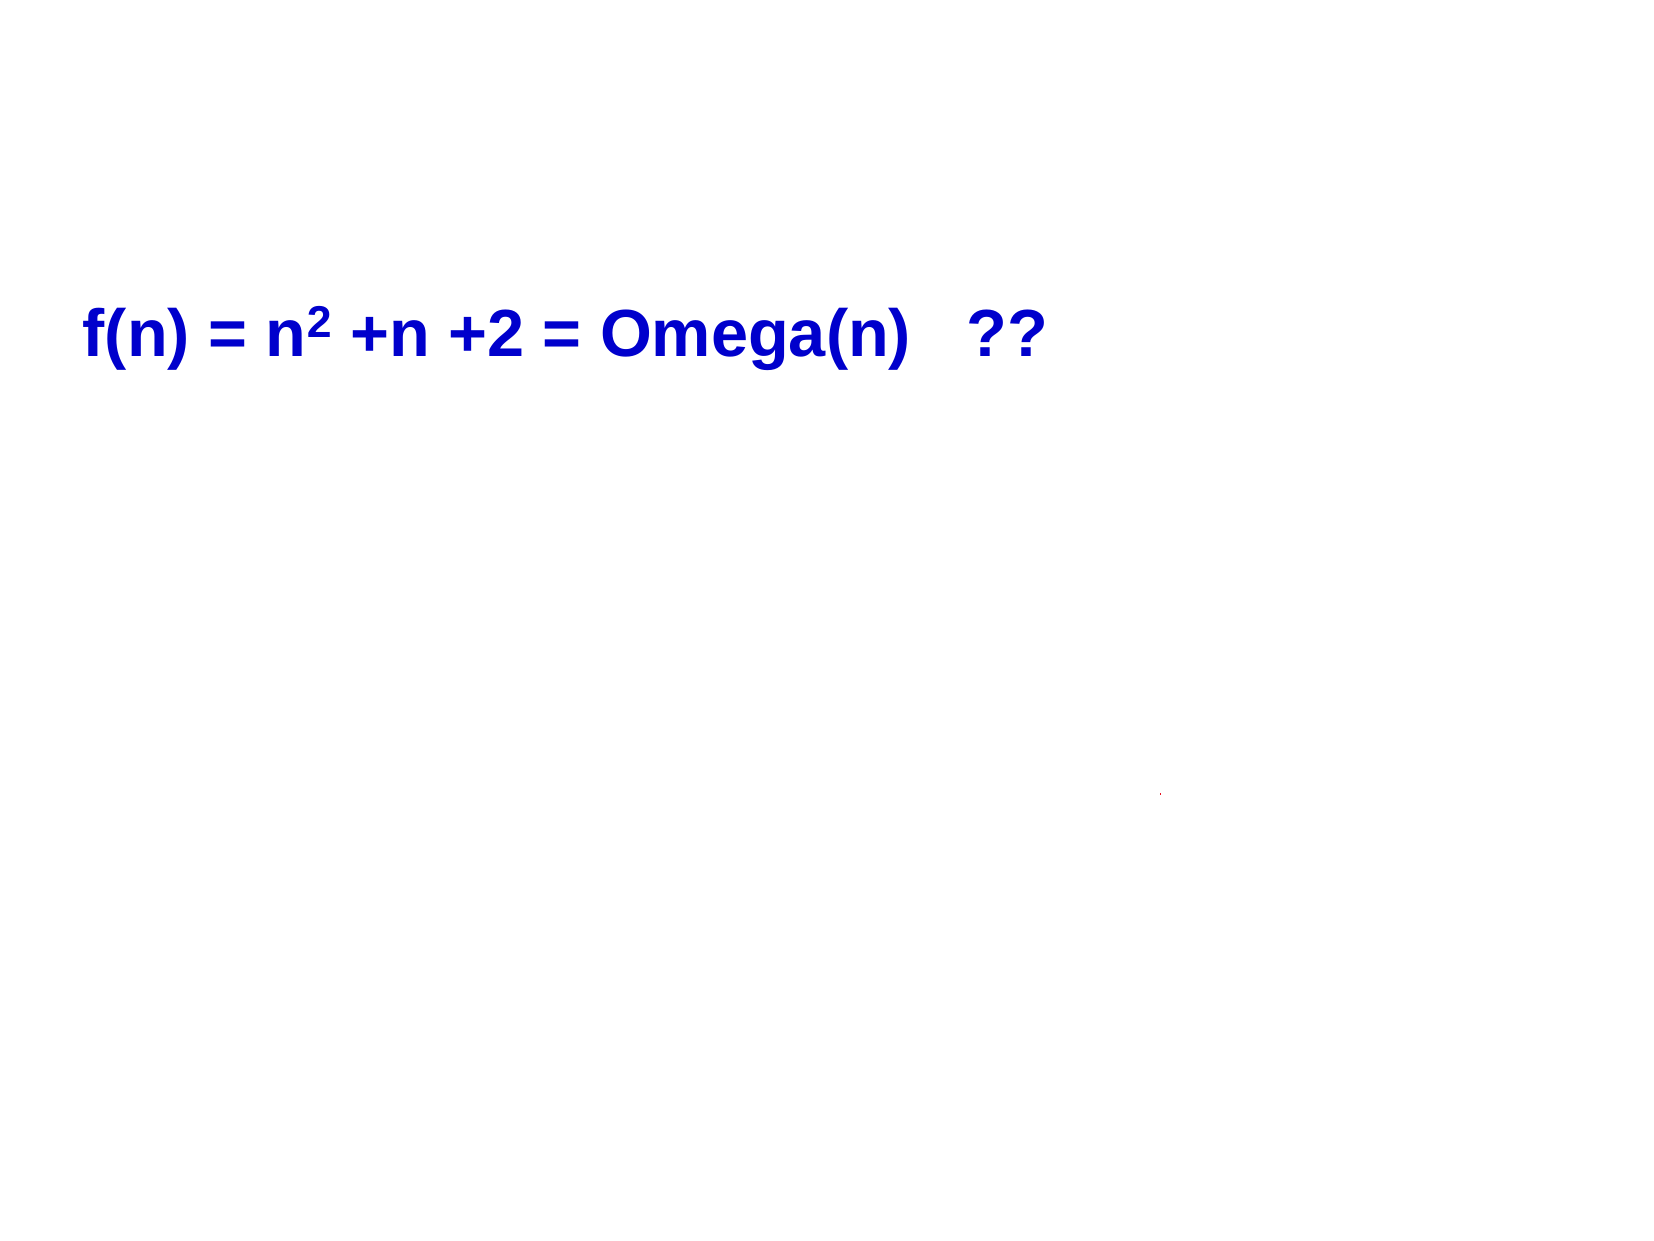

#
f(n) = n2 +n +2 = Omega(n) ??